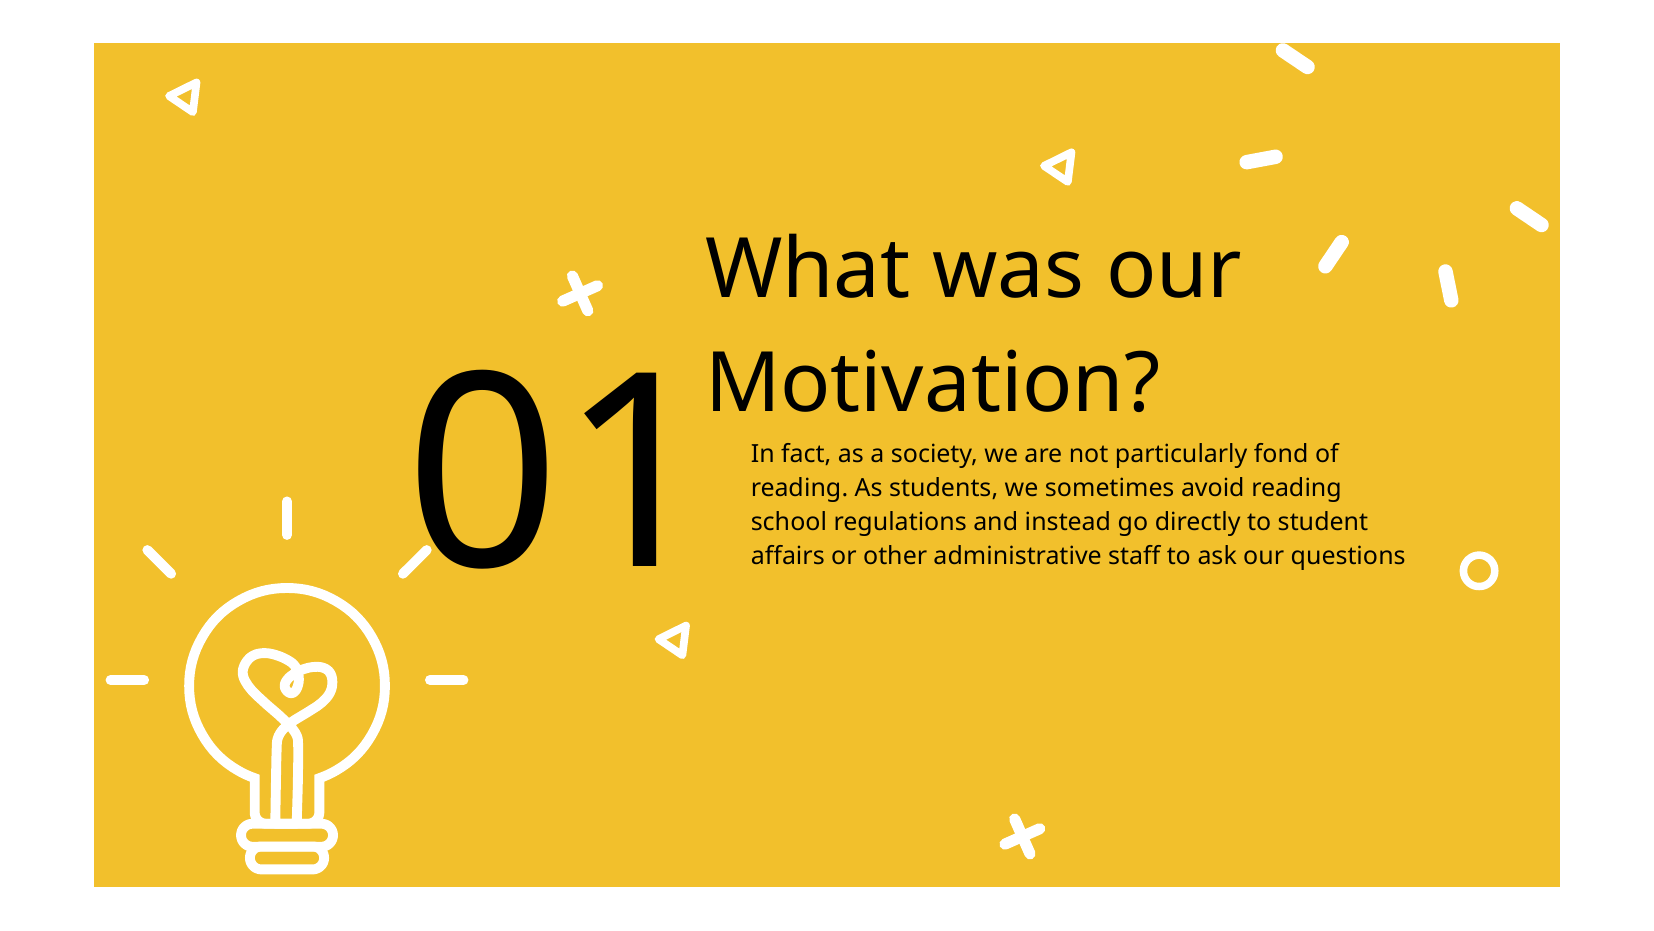

# What was our Motivation?
01
In fact, as a society, we are not particularly fond of reading. As students, we sometimes avoid reading school regulations and instead go directly to student affairs or other administrative staff to ask our questions